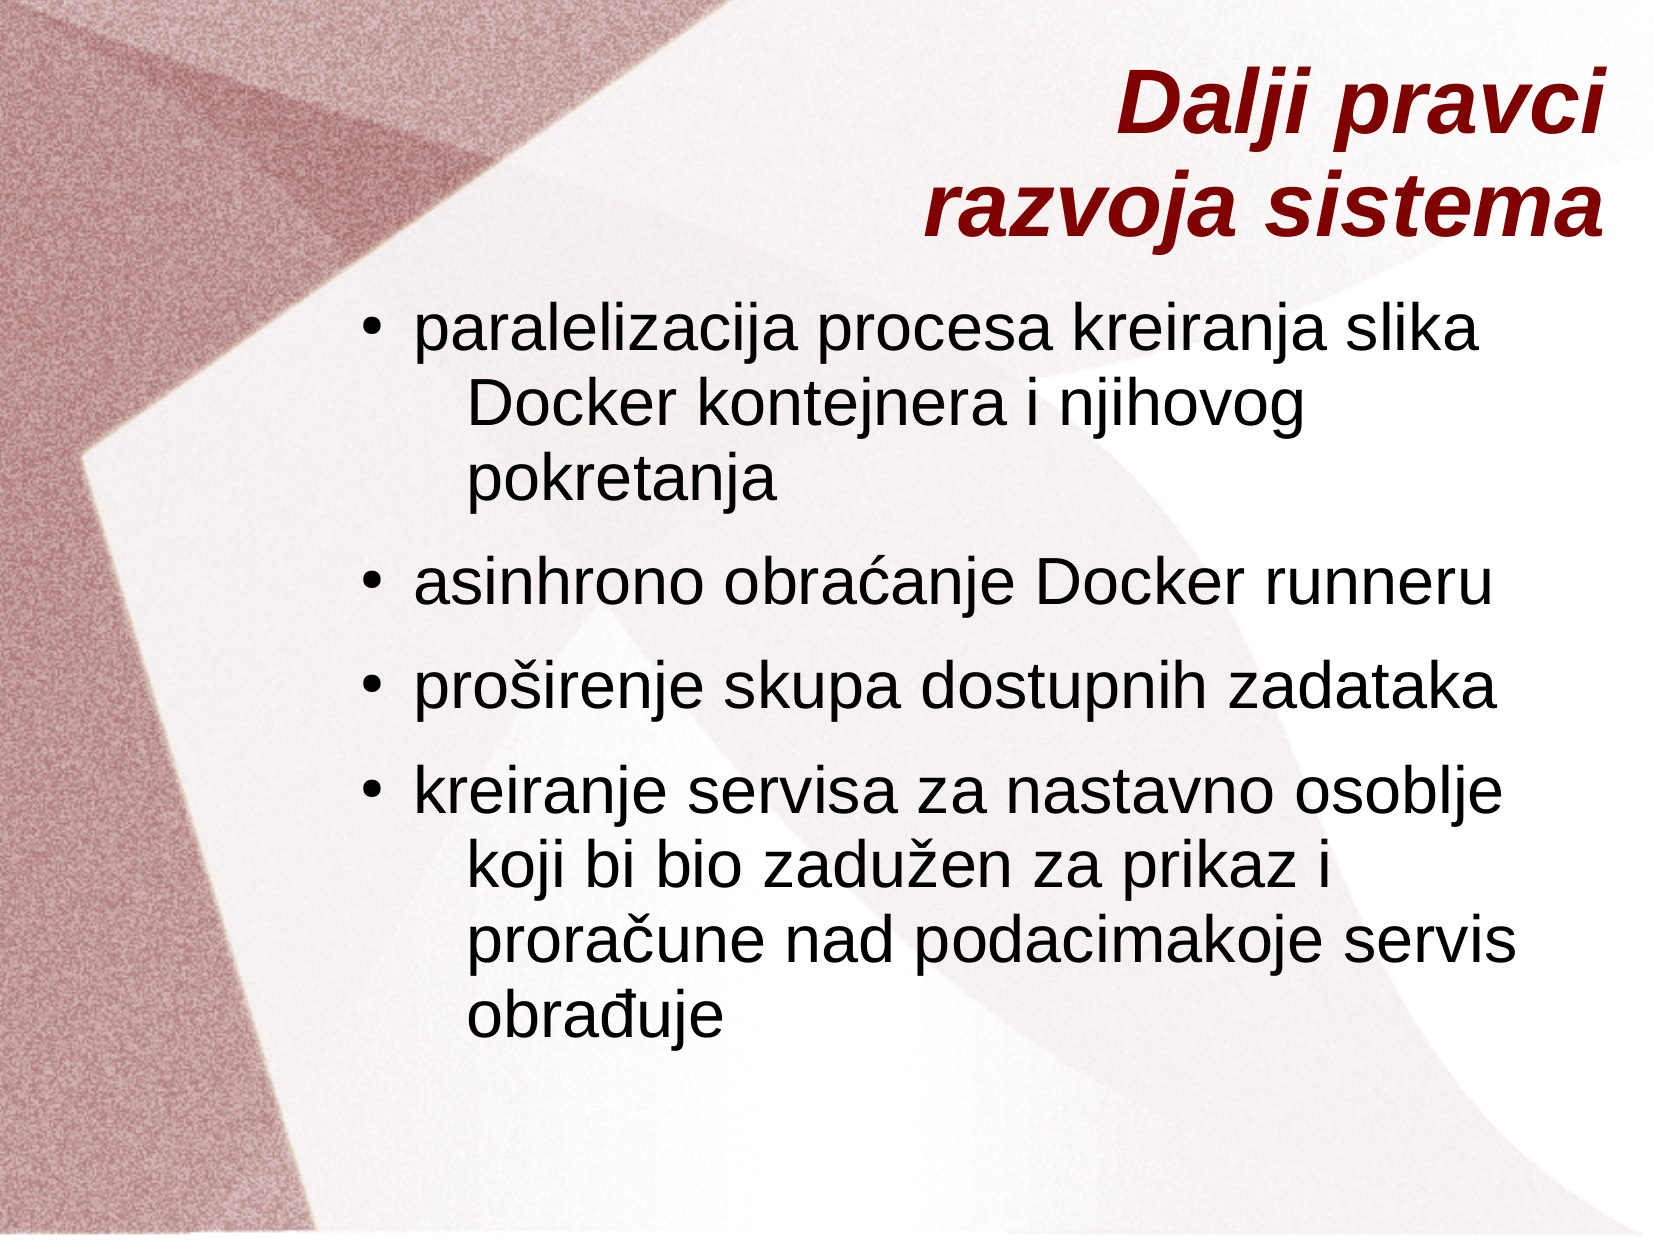

# Dalji pravci razvoja sistema
paralelizacija procesa kreiranja slika Docker kontejnera i njihovog pokretanja
asinhrono obraćanje Docker runner­u
proširenje skupa dostupnih zadataka
kreiranje servisa za nastavno osoblje koji bi bio zadužen za prikaz i proračune nad podacimakoje servis obrađuje